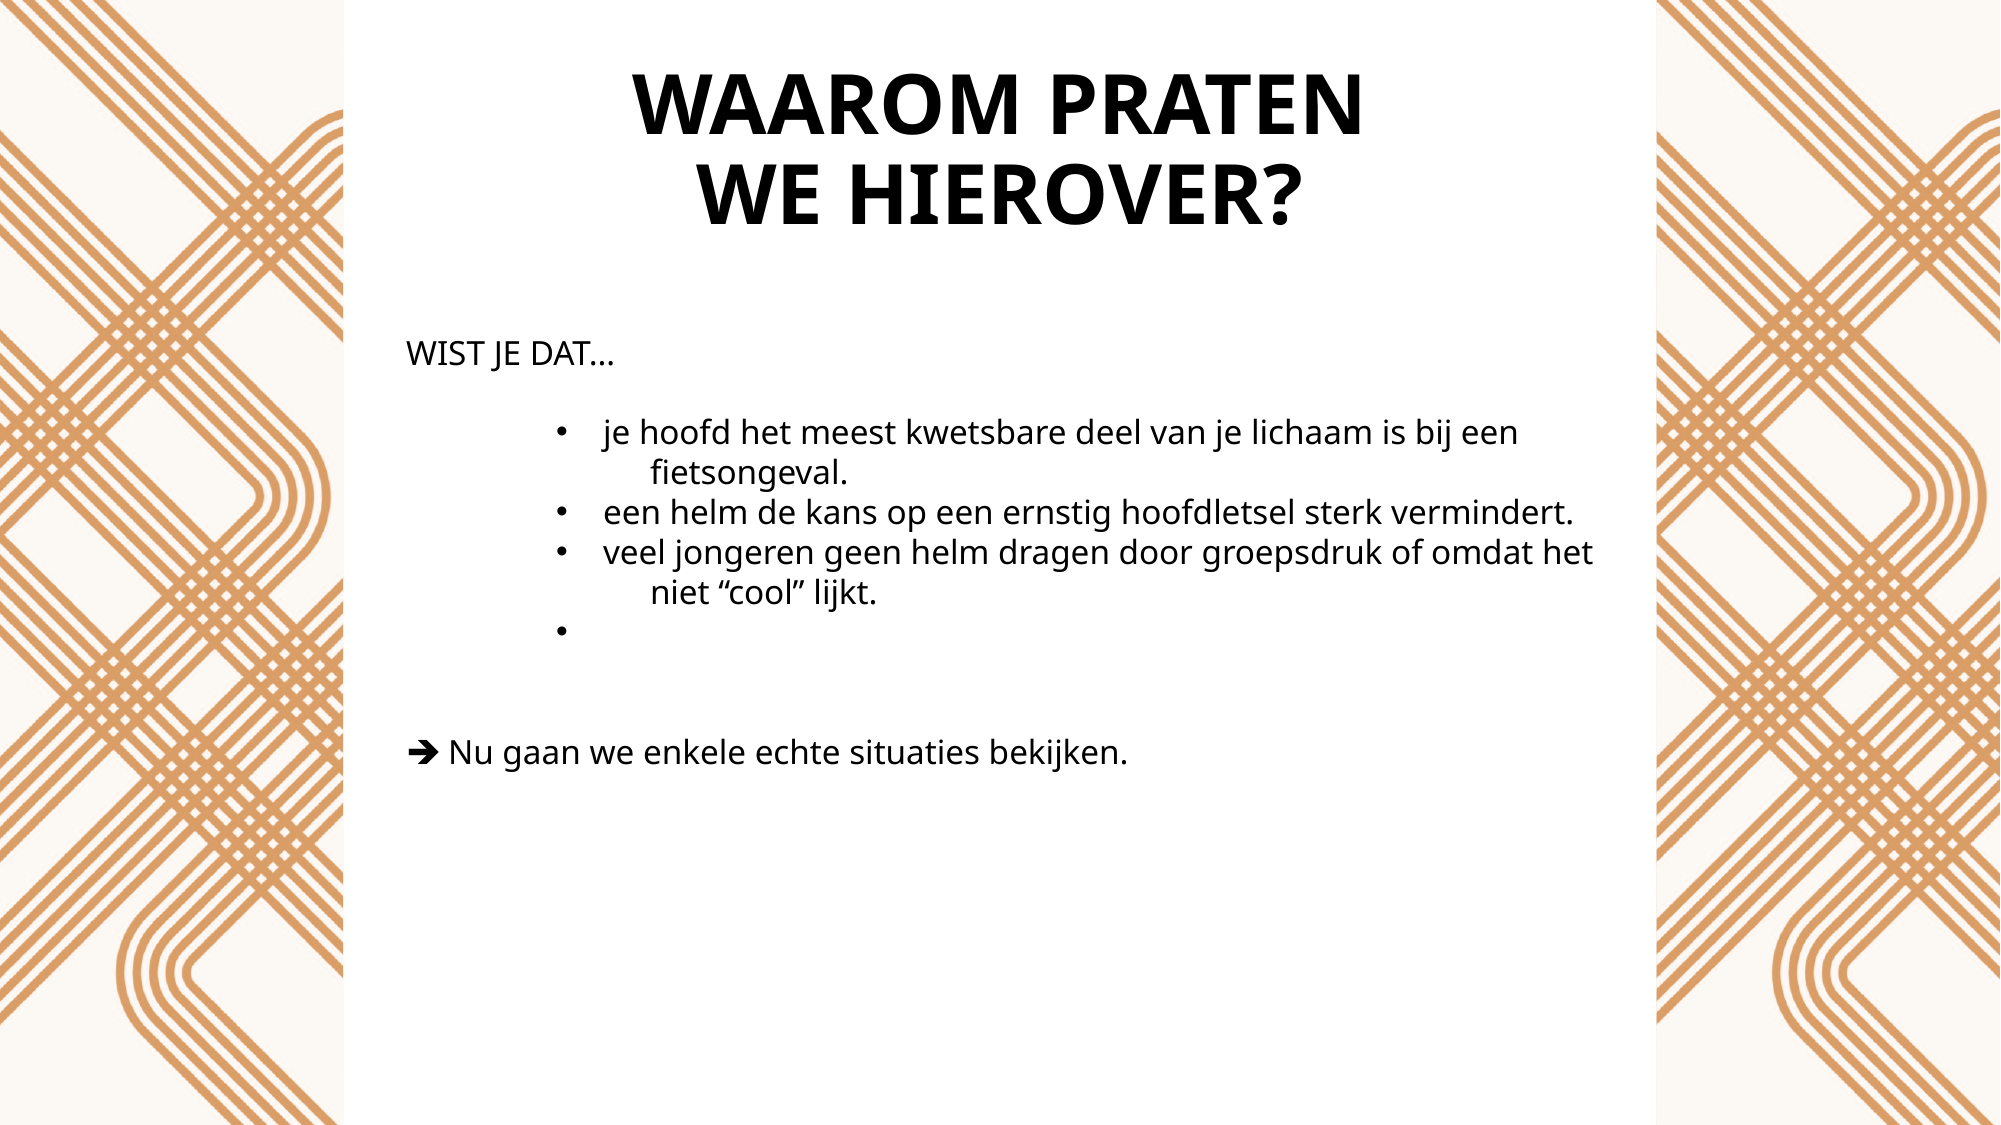

# WAAROM PRATEN WE HIEROVER?
WIST JE DAT…
je hoofd het meest kwetsbare deel van je lichaam is bij een fietsongeval.
een helm de kans op een ernstig hoofdletsel sterk vermindert.
veel jongeren geen helm dragen door groepsdruk of omdat het niet “cool” lijkt.
 Nu gaan we enkele echte situaties bekijken.